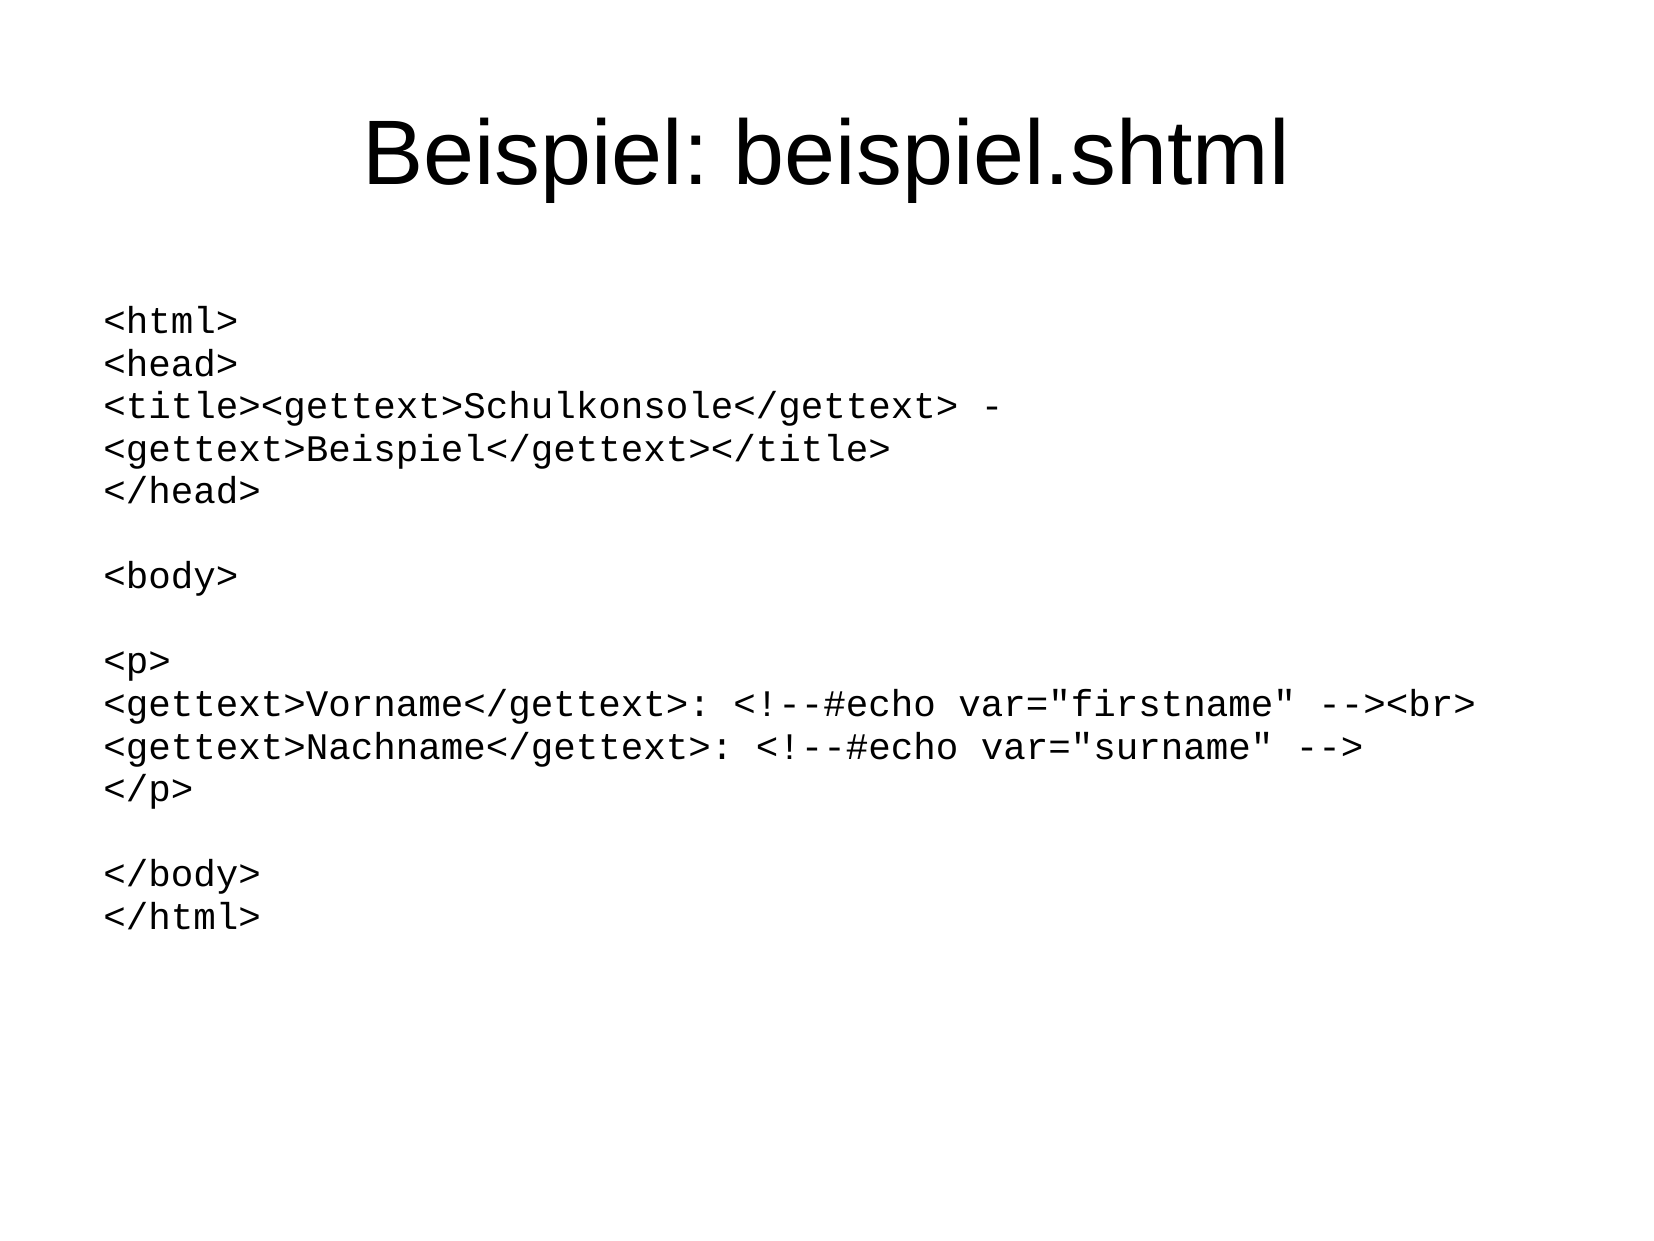

# Beispiel: beispiel.shtml
<html>
<head>
<title><gettext>Schulkonsole</gettext> - <gettext>Beispiel</gettext></title>
</head>
<body>
<p>
<gettext>Vorname</gettext>: <!--#echo var="firstname" --><br>
<gettext>Nachname</gettext>: <!--#echo var="surname" -->
</p>
</body>
</html>